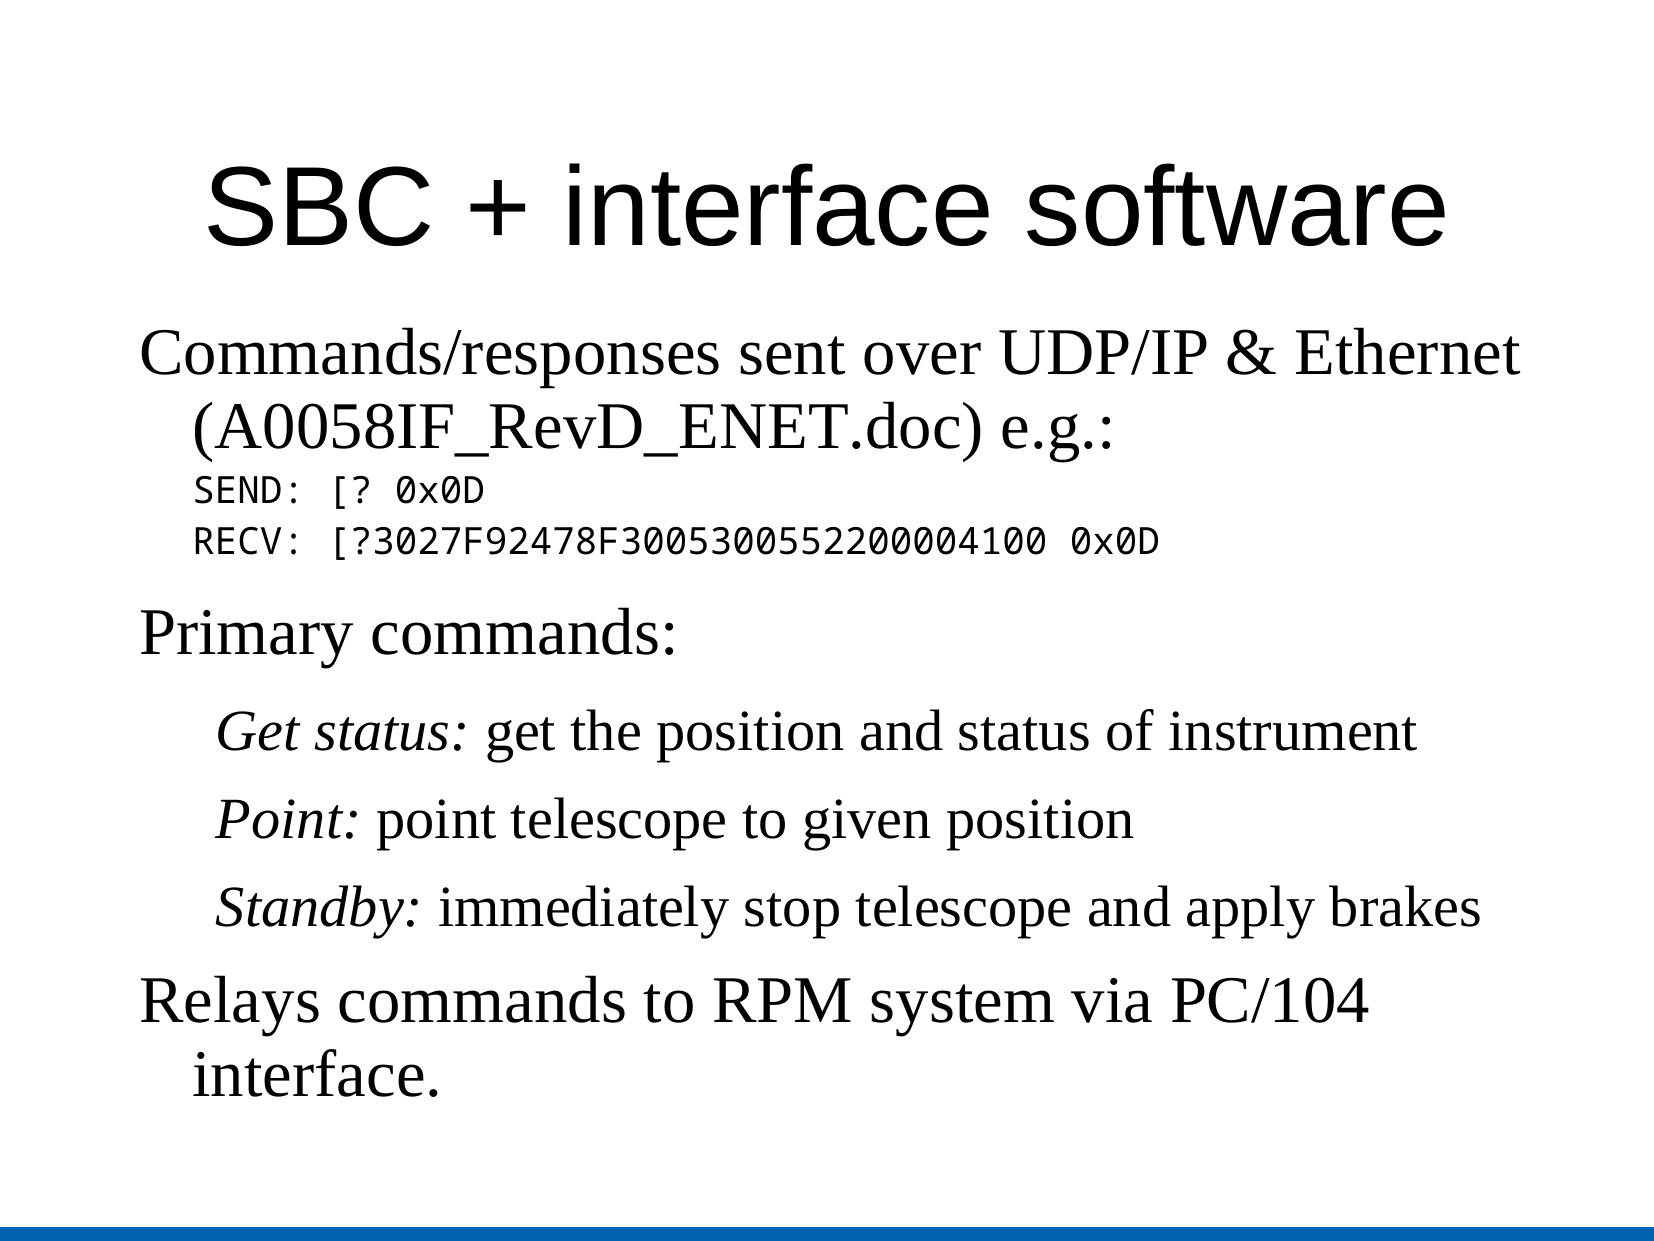

# SBC + interface software
Commands/responses sent over UDP/IP & Ethernet (A0058IF_RevD_ENET.doc) e.g.:
SEND: [? 0x0D
RECV: [?3027F92478F3005300552200004100 0x0D
Primary commands:
Get status: get the position and status of instrument
Point: point telescope to given position
Standby: immediately stop telescope and apply brakes
Relays commands to RPM system via PC/104 interface.